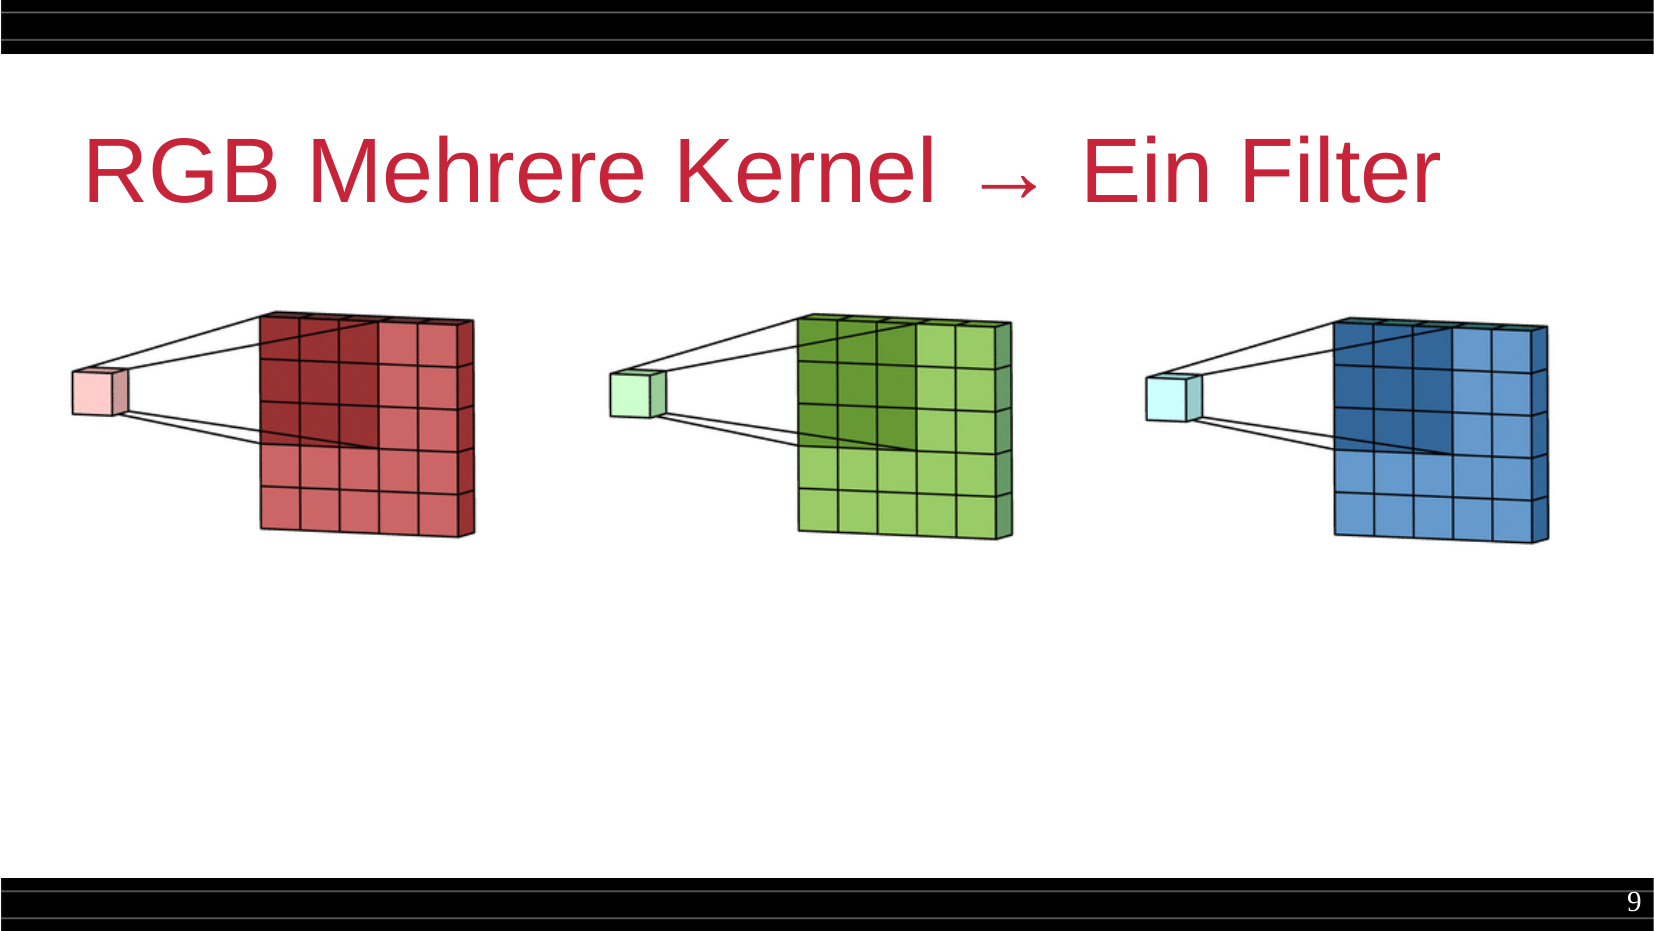

# RGB Mehrere Kernel → Ein Filter